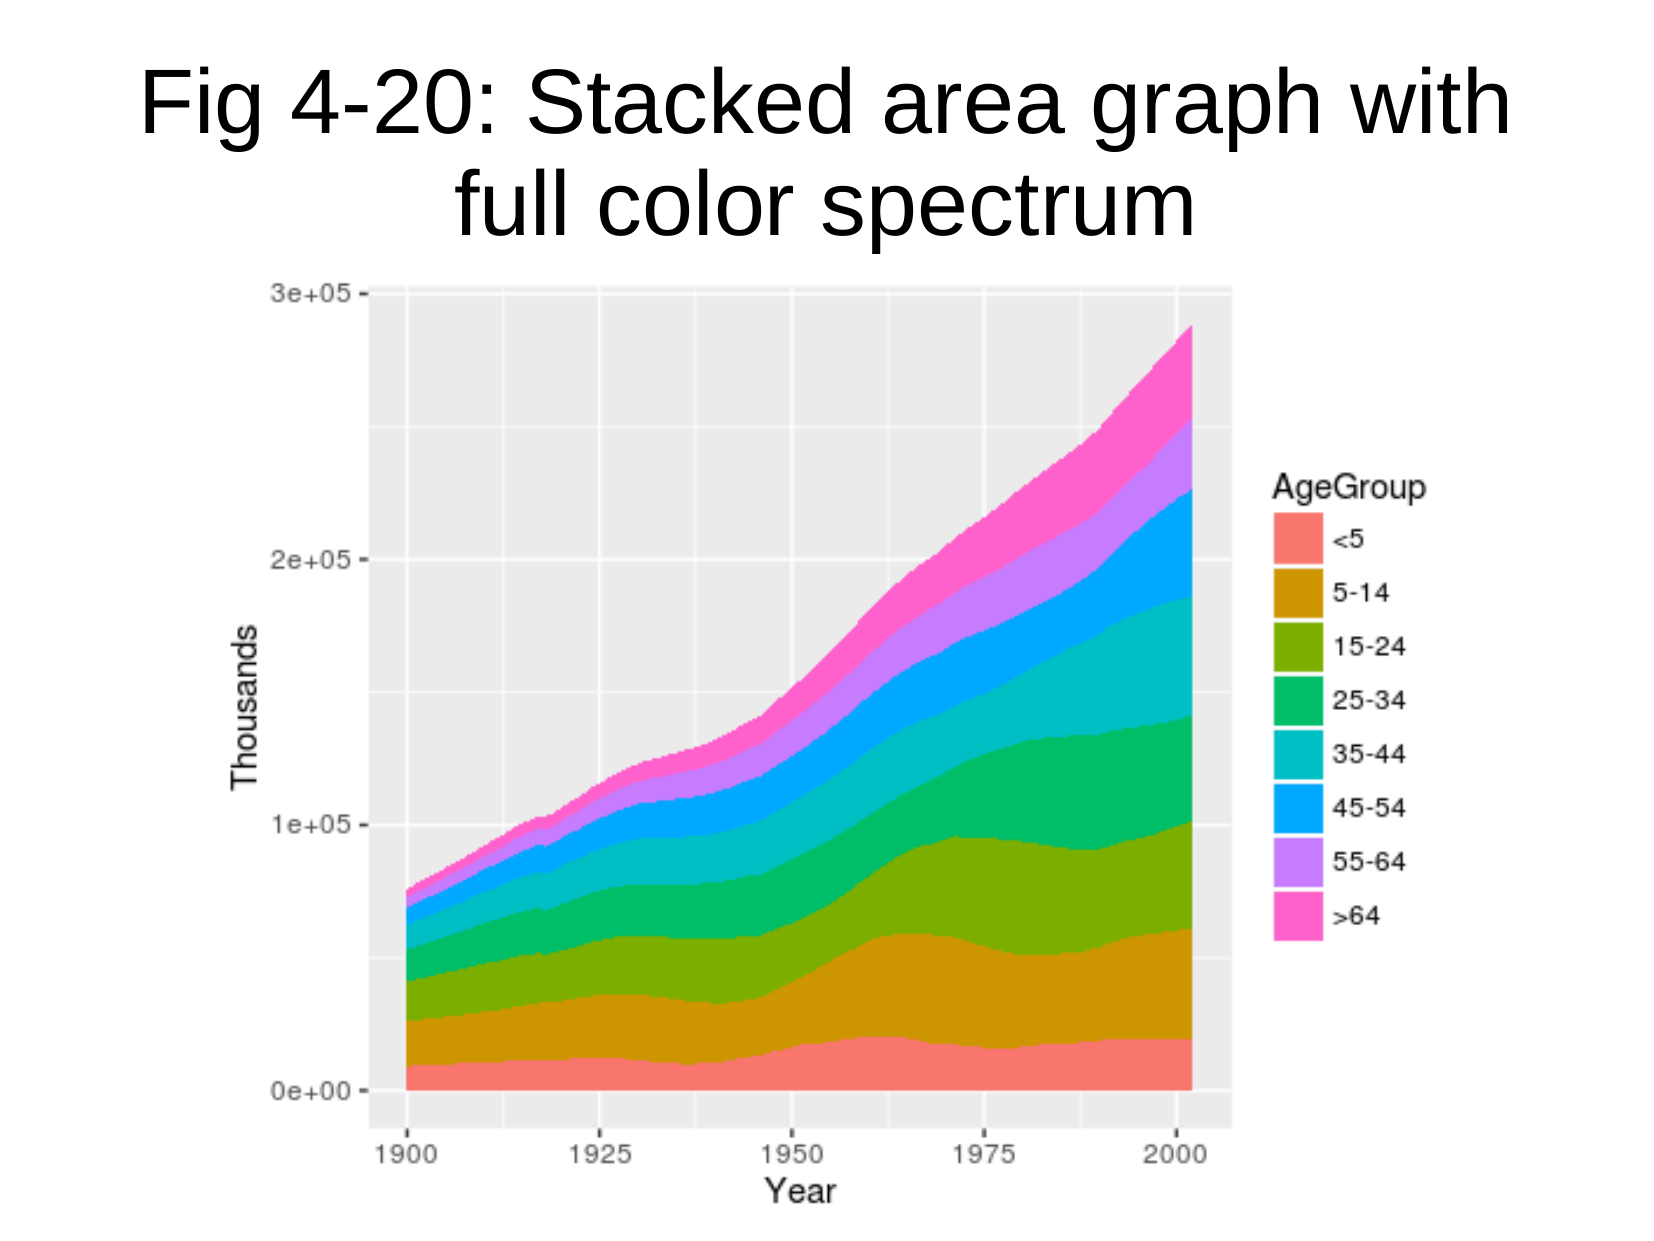

# Fig 4-20: Stacked area graph with full color spectrum